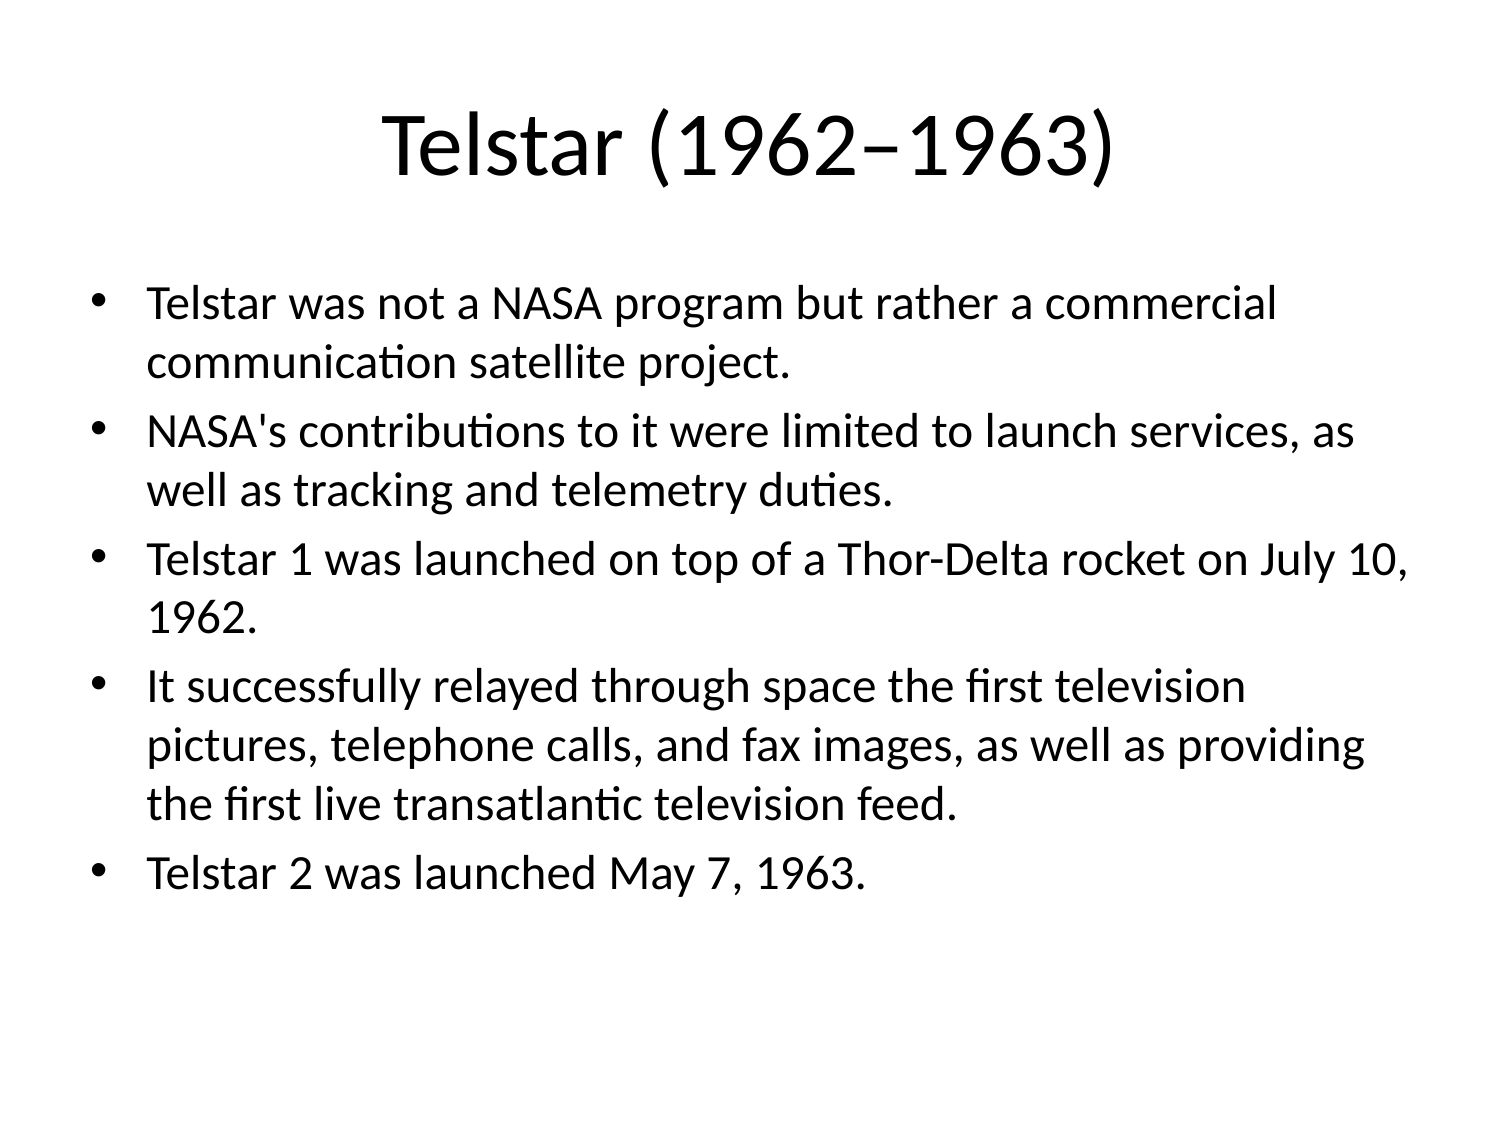

# Telstar (1962–1963)
Telstar was not a NASA program but rather a commercial communication satellite project.
NASA's contributions to it were limited to launch services, as well as tracking and telemetry duties.
Telstar 1 was launched on top of a Thor-Delta rocket on July 10, 1962.
It successfully relayed through space the first television pictures, telephone calls, and fax images, as well as providing the first live transatlantic television feed.
Telstar 2 was launched May 7, 1963.